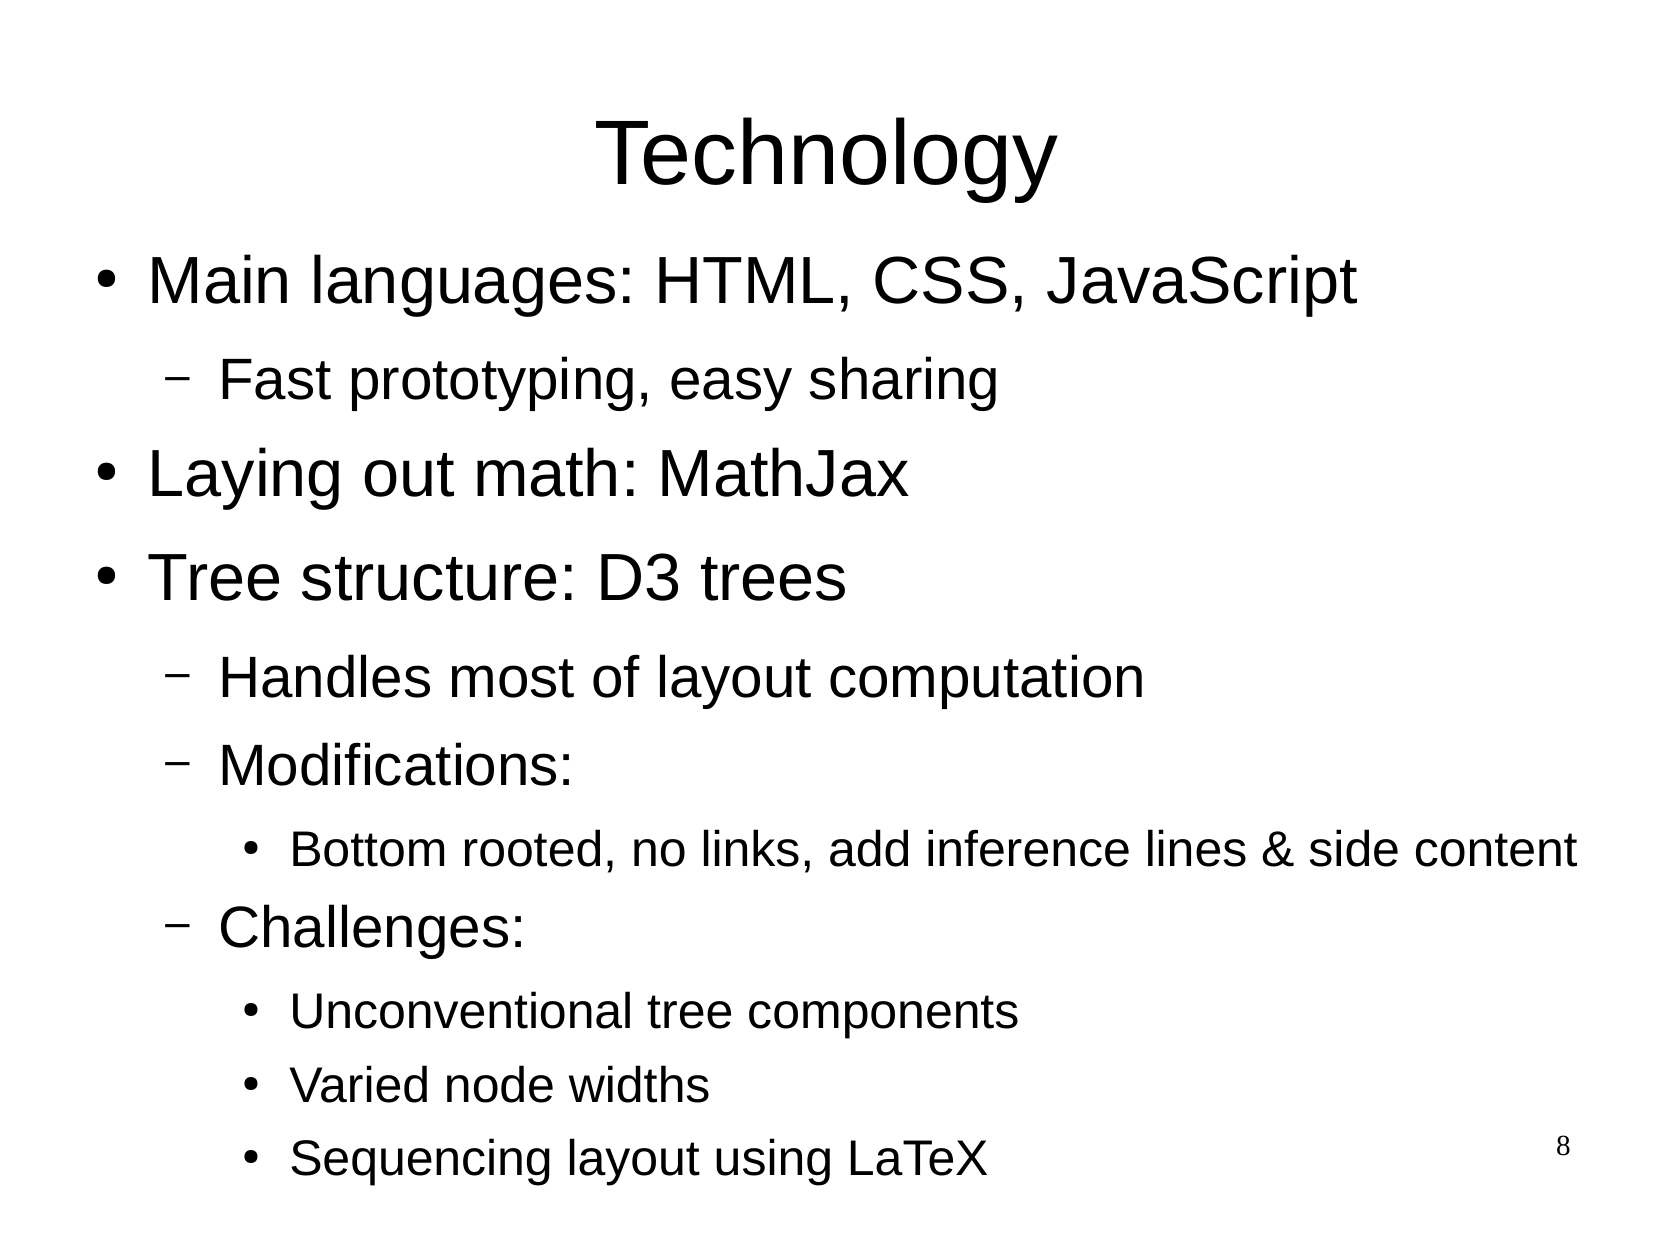

# Technology
Main languages: HTML, CSS, JavaScript
Fast prototyping, easy sharing
Laying out math: MathJax
Tree structure: D3 trees
Handles most of layout computation
Modifications:
Bottom rooted, no links, add inference lines & side content
Challenges:
Unconventional tree components
Varied node widths
Sequencing layout using LaTeX
8